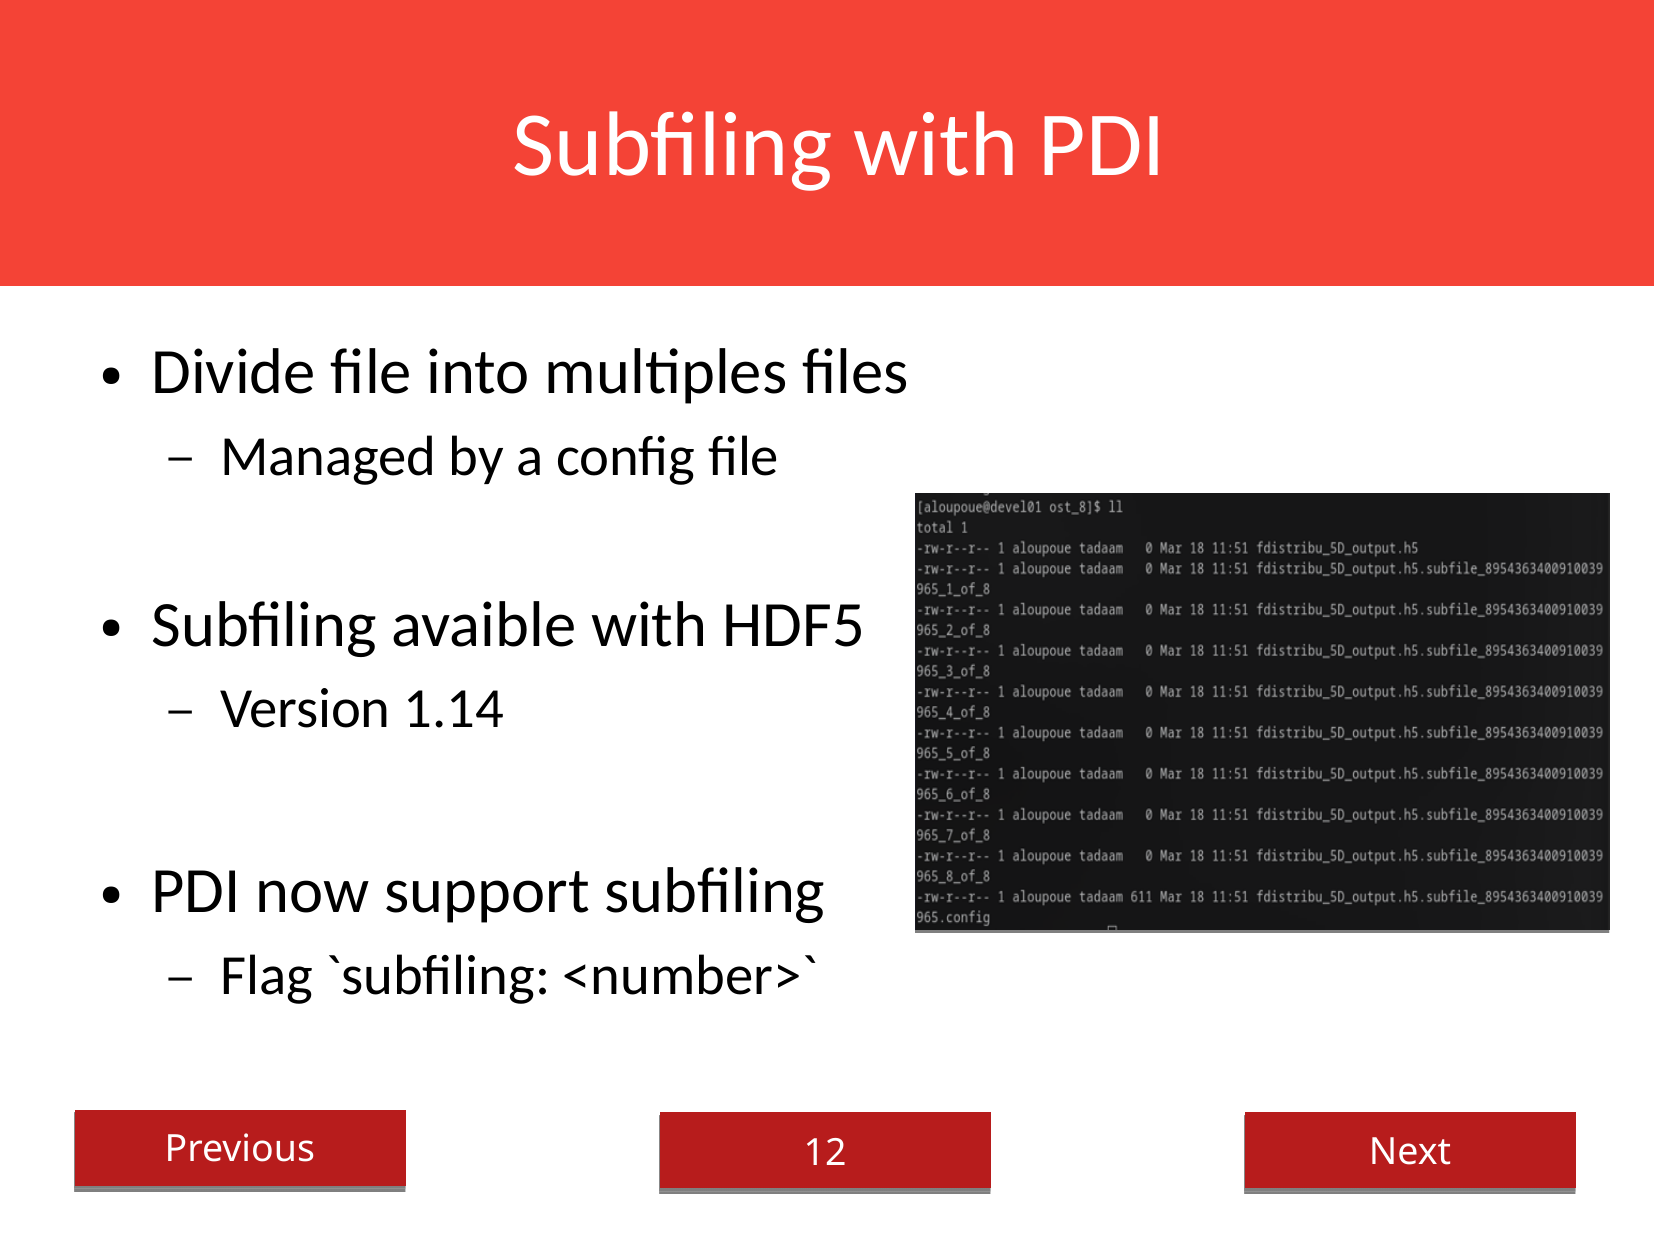

# Subfiling with PDI
Divide file into multiples files
Managed by a config file
Subfiling avaible with HDF5
Version 1.14
PDI now support subfiling
Flag `subfiling: `
Previous
Next